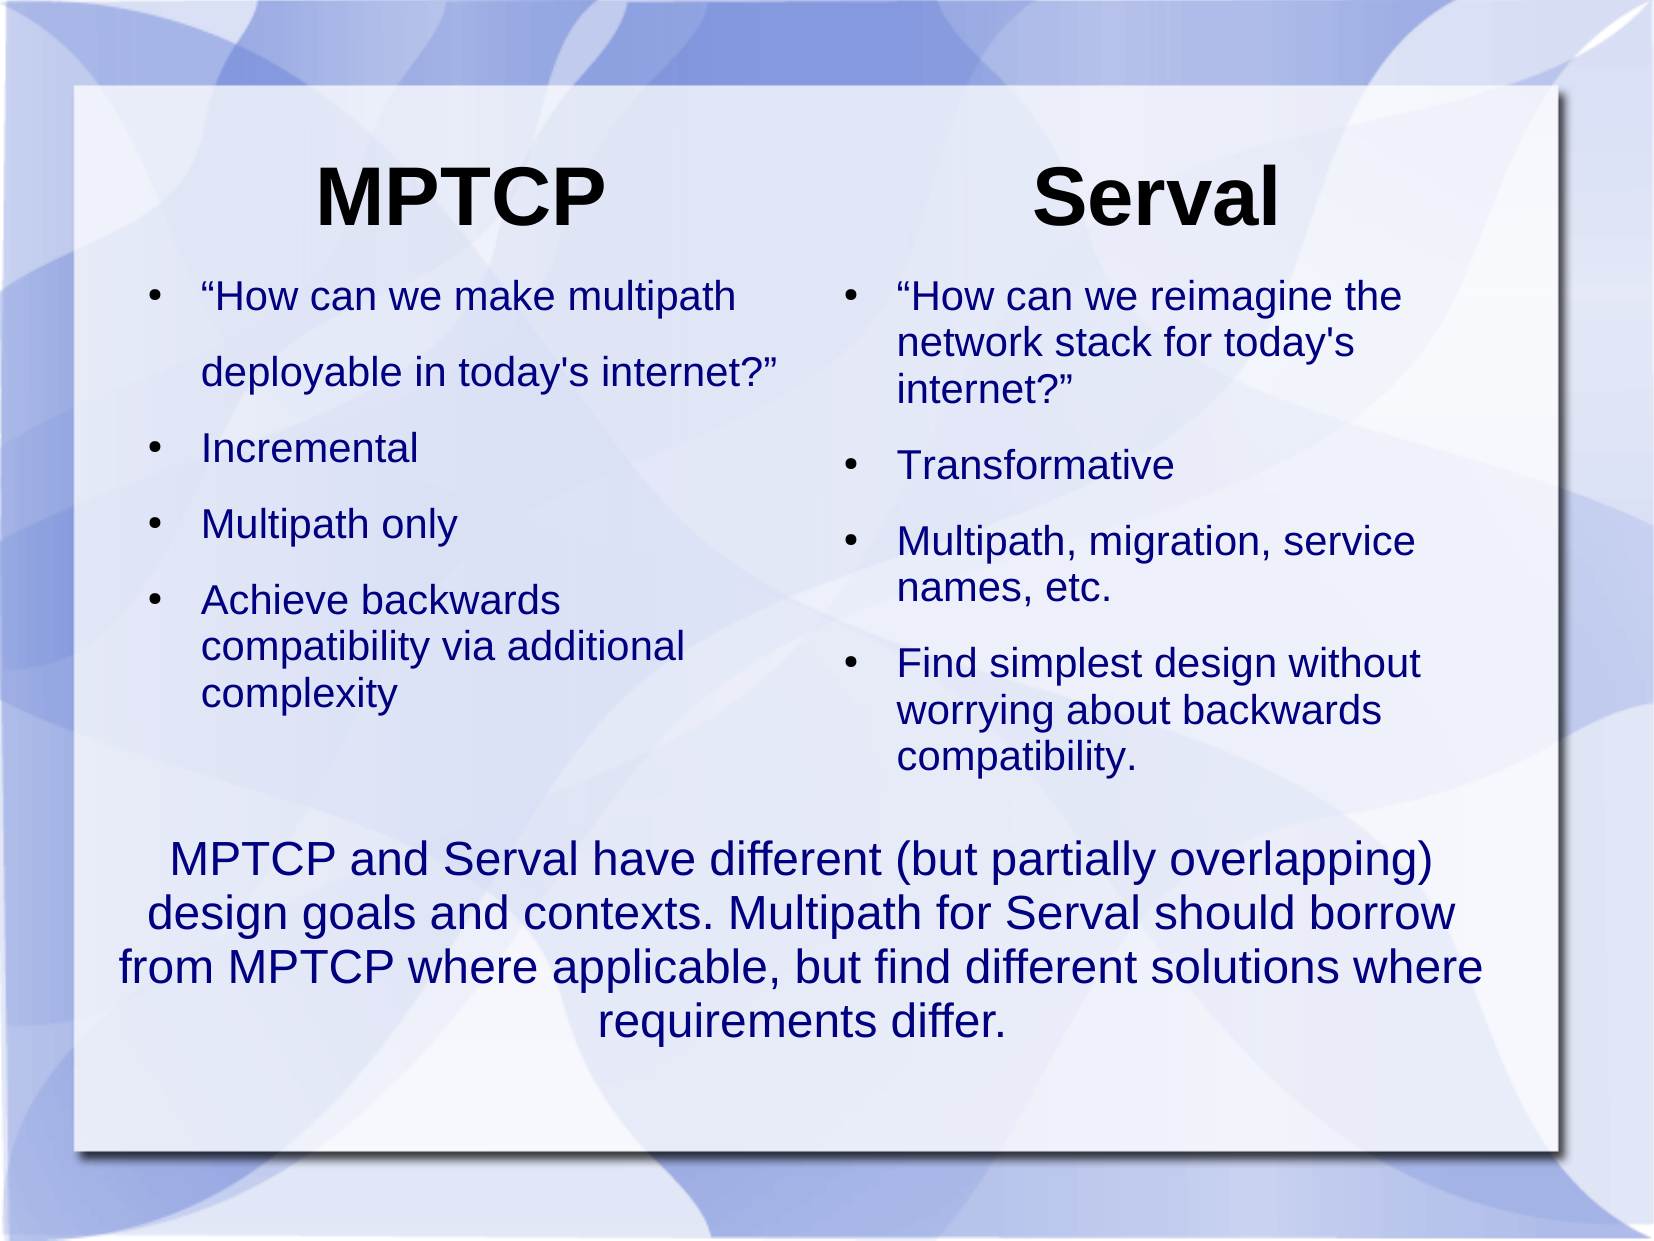

# MPTCP
“How can we make multipath
deployable in today's internet?”
Incremental
Multipath only
Achieve backwards compatibility via additional complexity
Serval
“How can we reimagine the network stack for today's internet?”
Transformative
Multipath, migration, service names, etc.
Find simplest design without worrying about backwards compatibility.
MPTCP and Serval have different (but partially overlapping)
design goals and contexts. Multipath for Serval should borrow
from MPTCP where applicable, but find different solutions where
requirements differ.